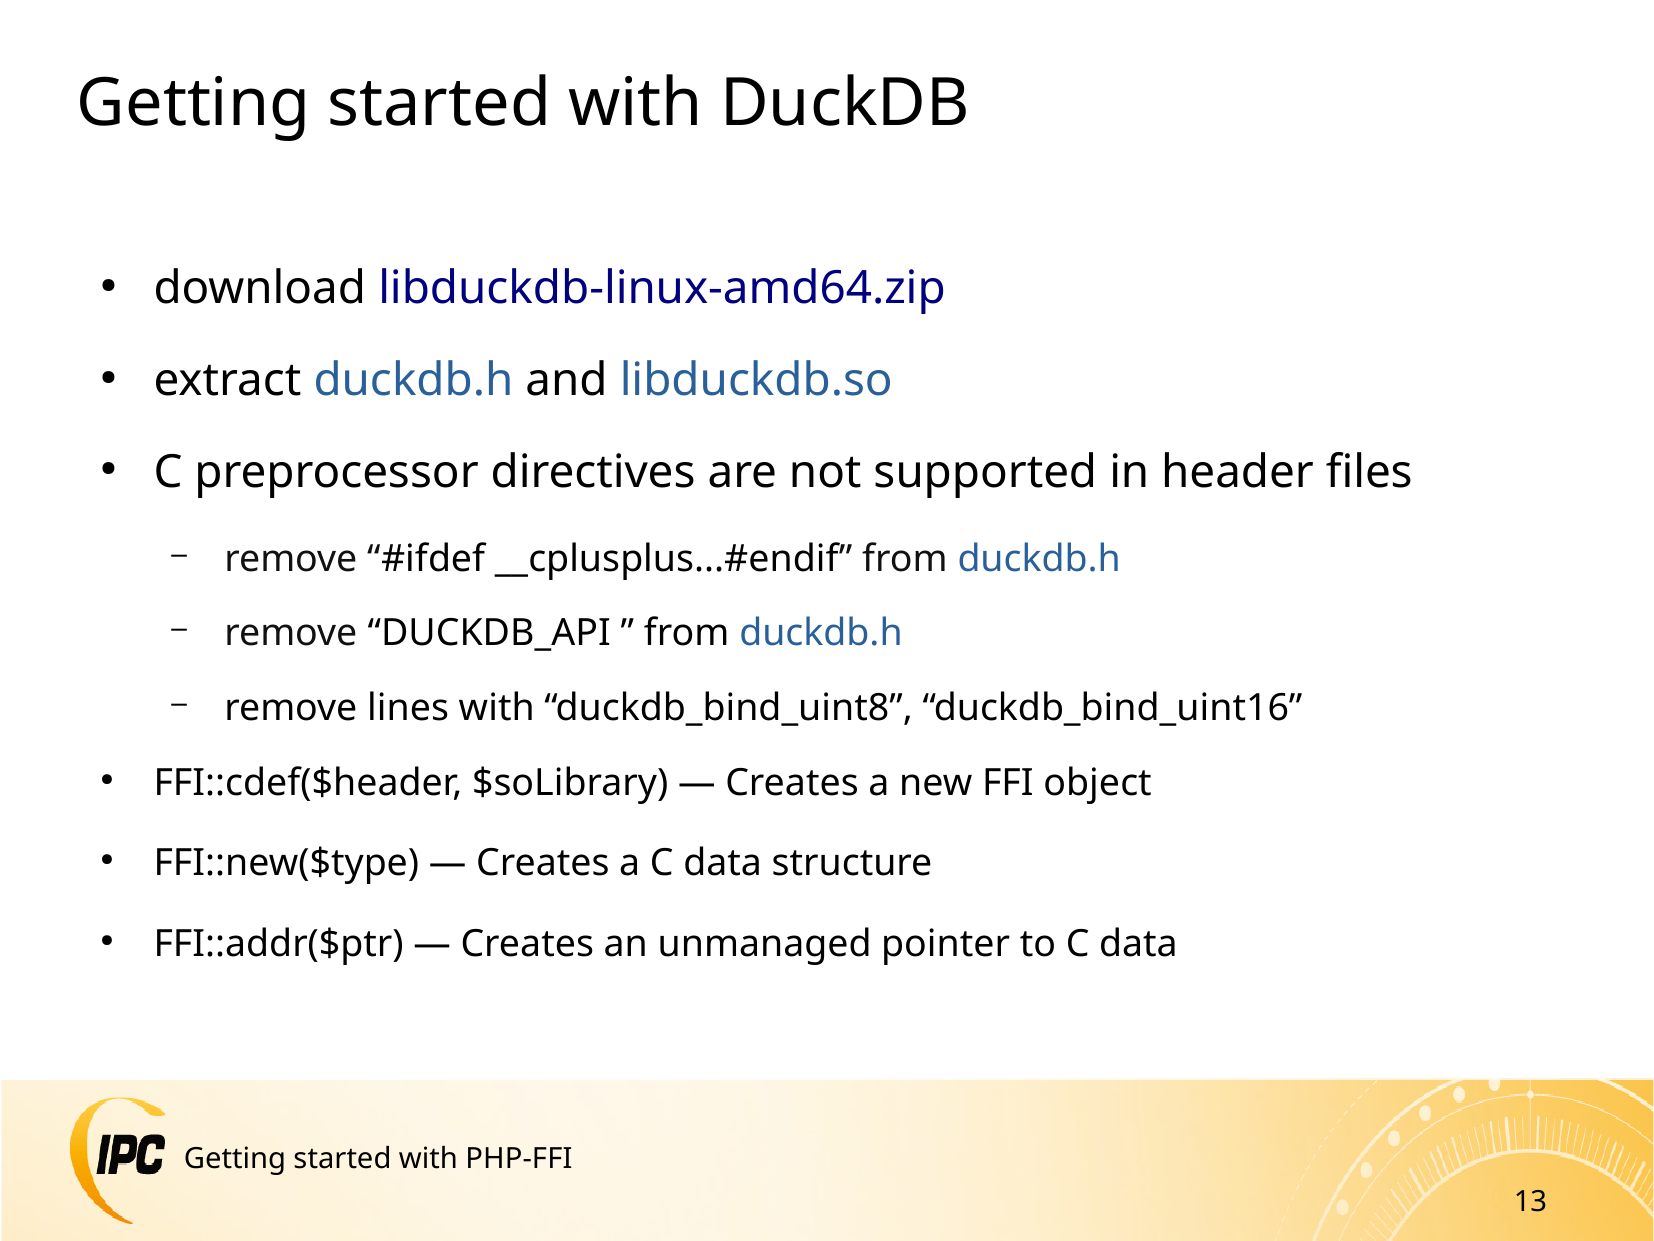

# Getting started with DuckDB
download libduckdb-linux-amd64.zip
extract duckdb.h and libduckdb.so
C preprocessor directives are not supported in header files
remove “#ifdef __cplusplus...#endif” from duckdb.h
remove “DUCKDB_API ” from duckdb.h
remove lines with “duckdb_bind_uint8”, “duckdb_bind_uint16”
FFI::cdef($header, $soLibrary) — Creates a new FFI object
FFI::new($type) — Creates a C data structure
FFI::addr($ptr) — Creates an unmanaged pointer to C data
13